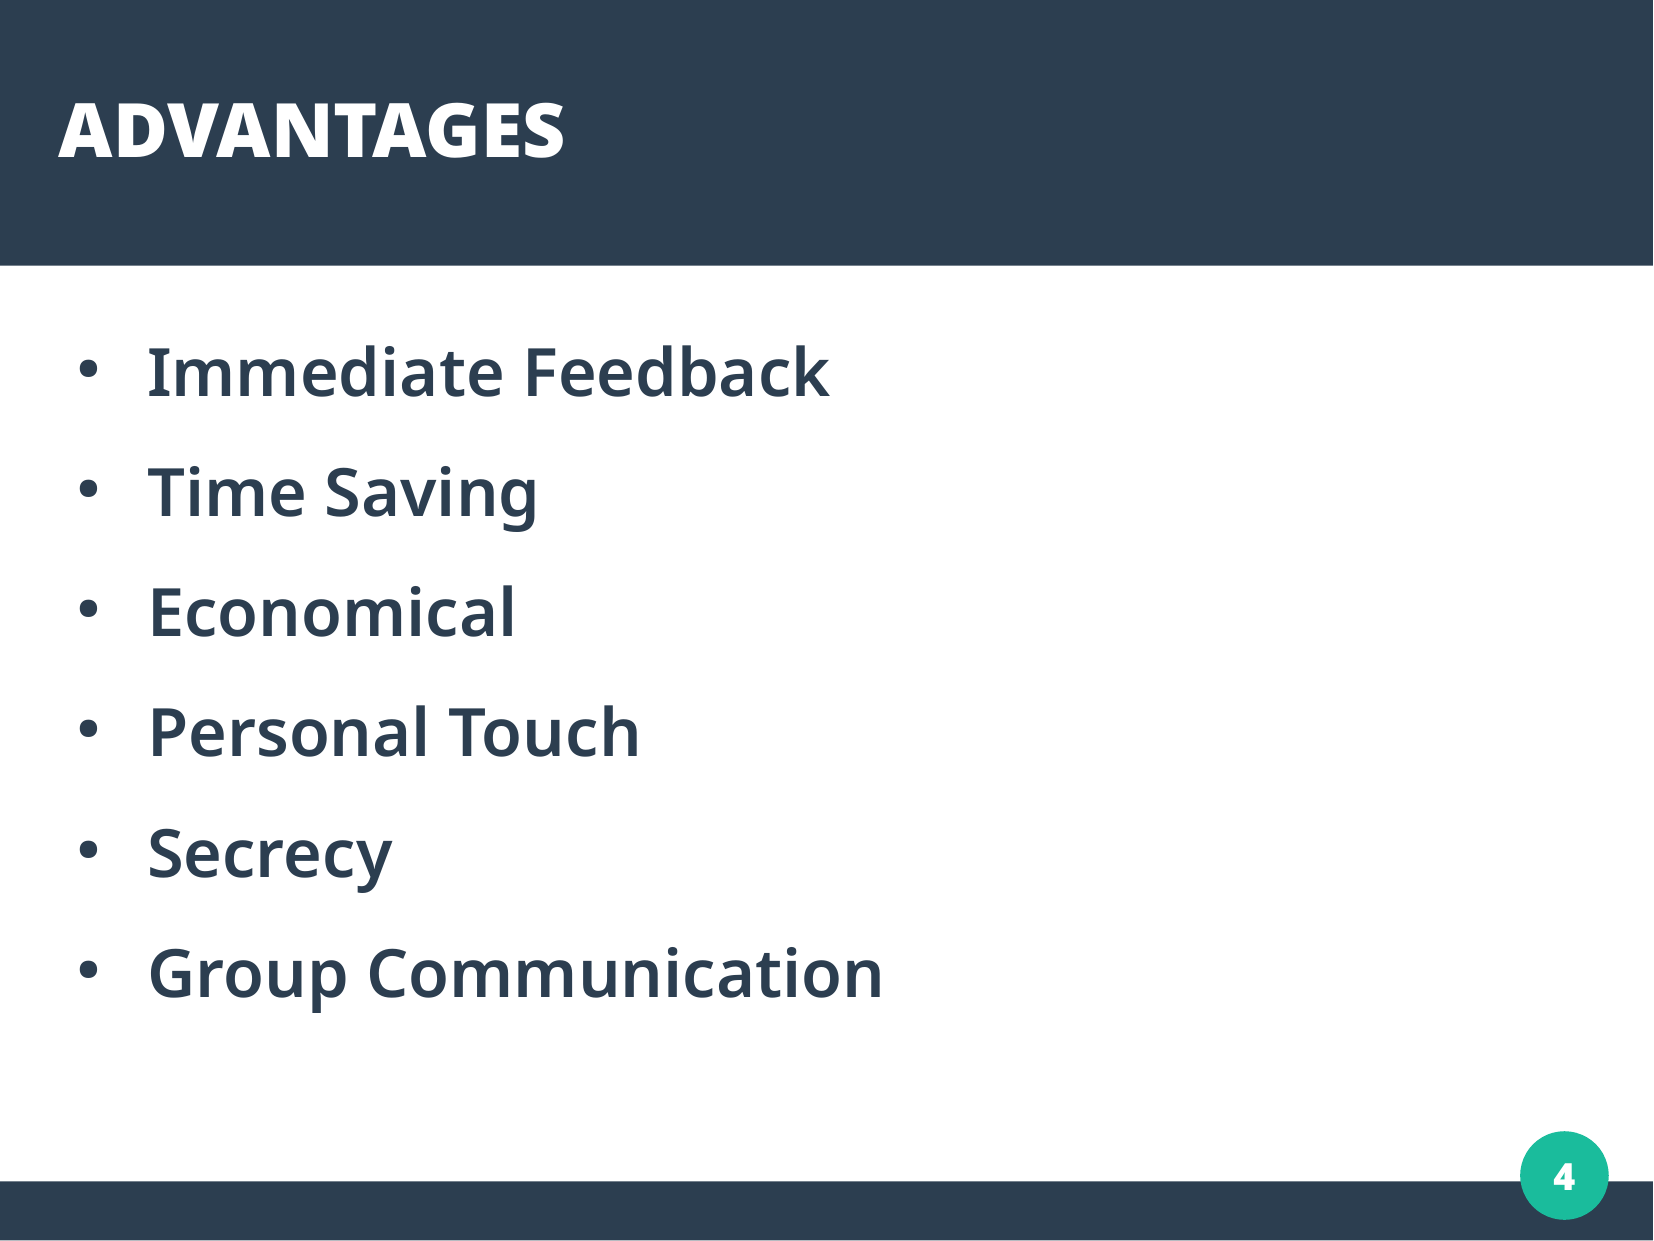

# ADVANTAGES
 Immediate Feedback
 Time Saving
 Economical
 Personal Touch
 Secrecy
 Group Communication
4